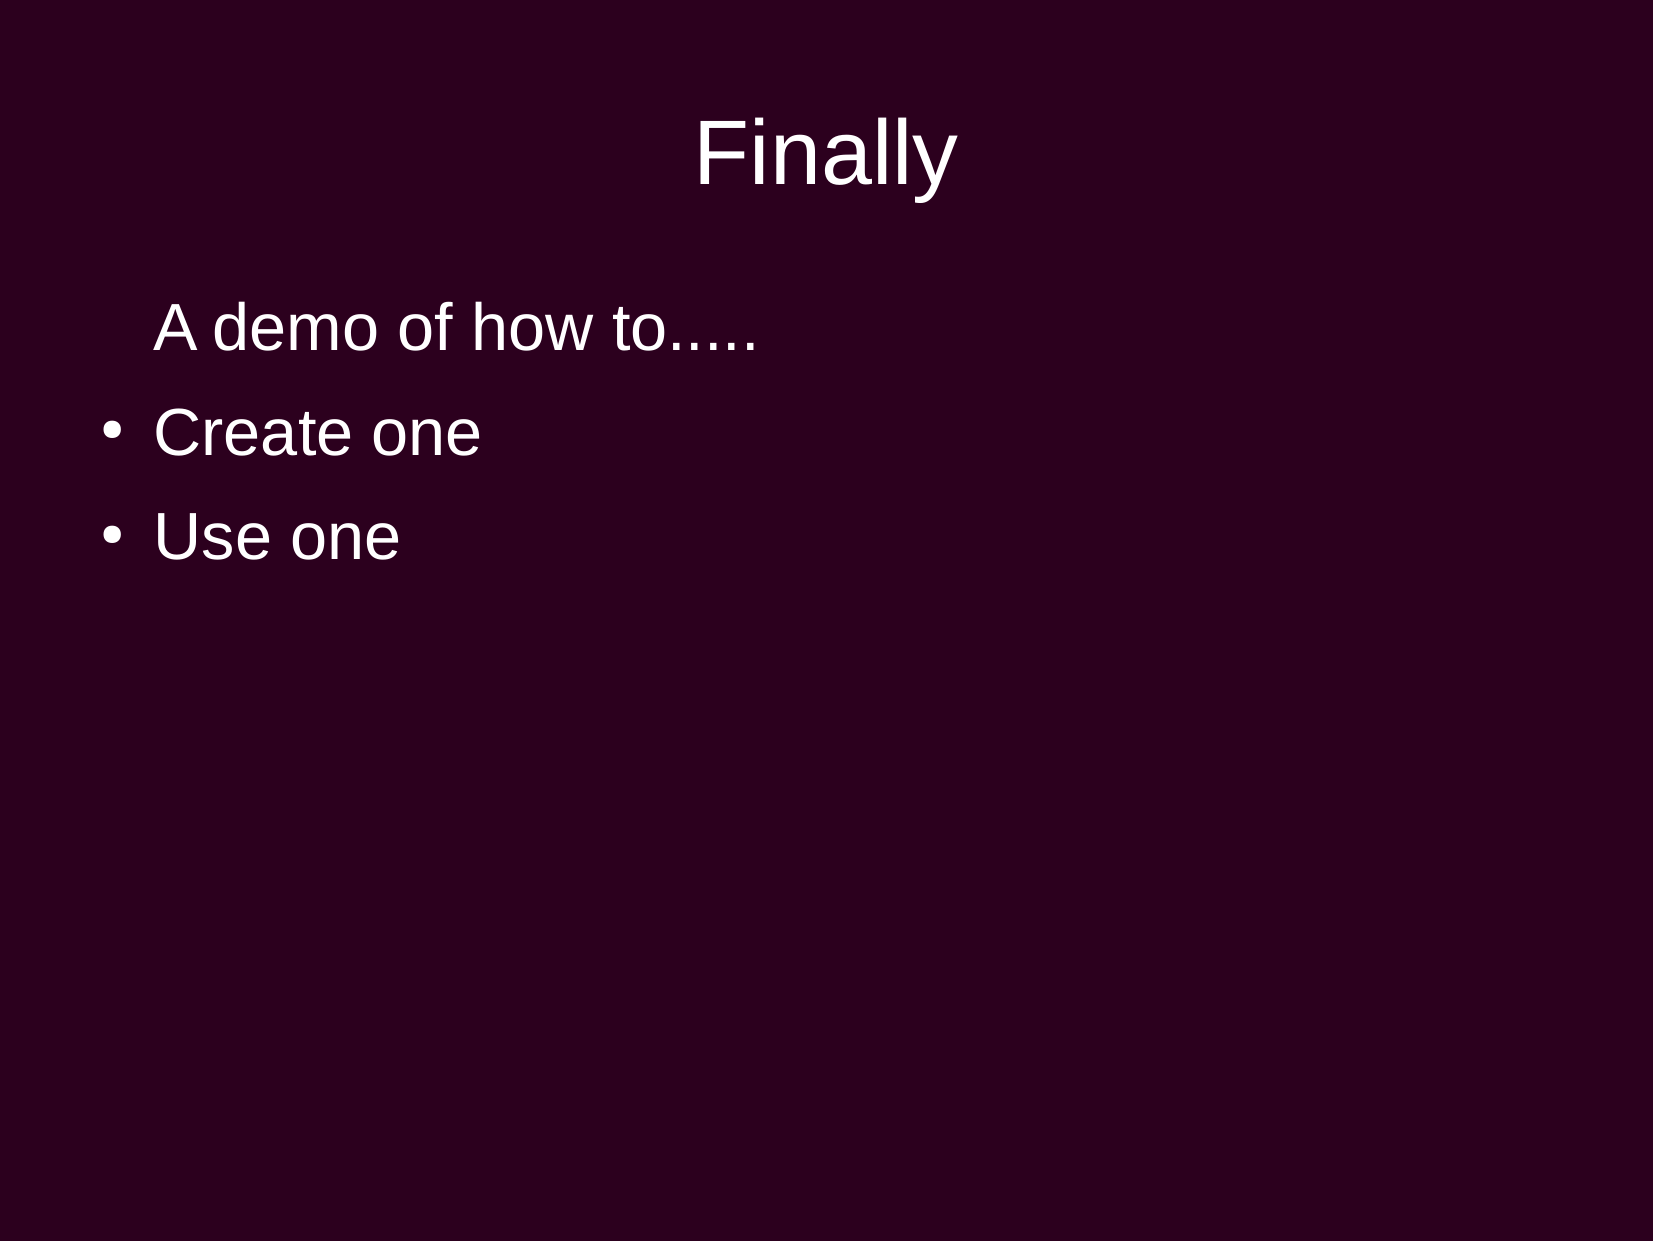

# Finally
A demo of how to.....
Create one
Use one